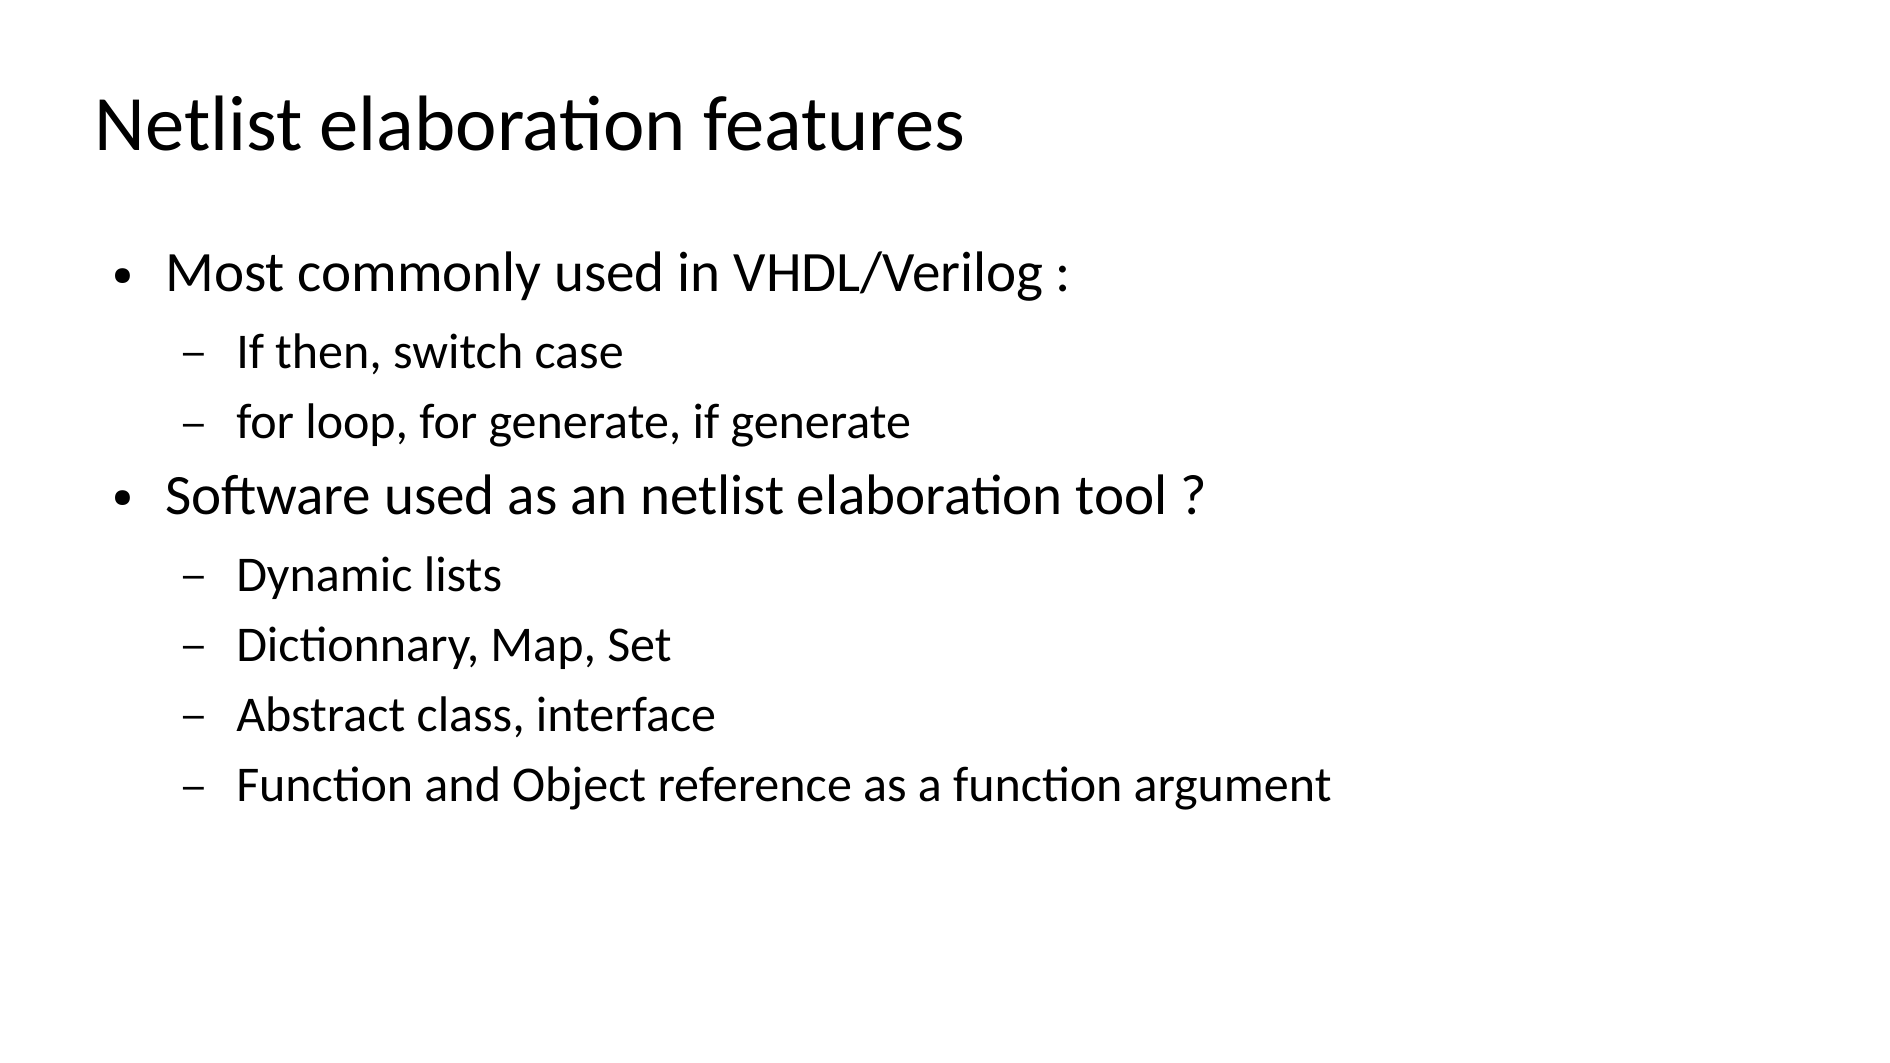

# Netlist elaboration features
Most commonly used in VHDL/Verilog :
If then, switch case
for loop, for generate, if generate
Software used as an netlist elaboration tool ?
Dynamic lists
Dictionnary, Map, Set
Abstract class, interface
Function and Object reference as a function argument